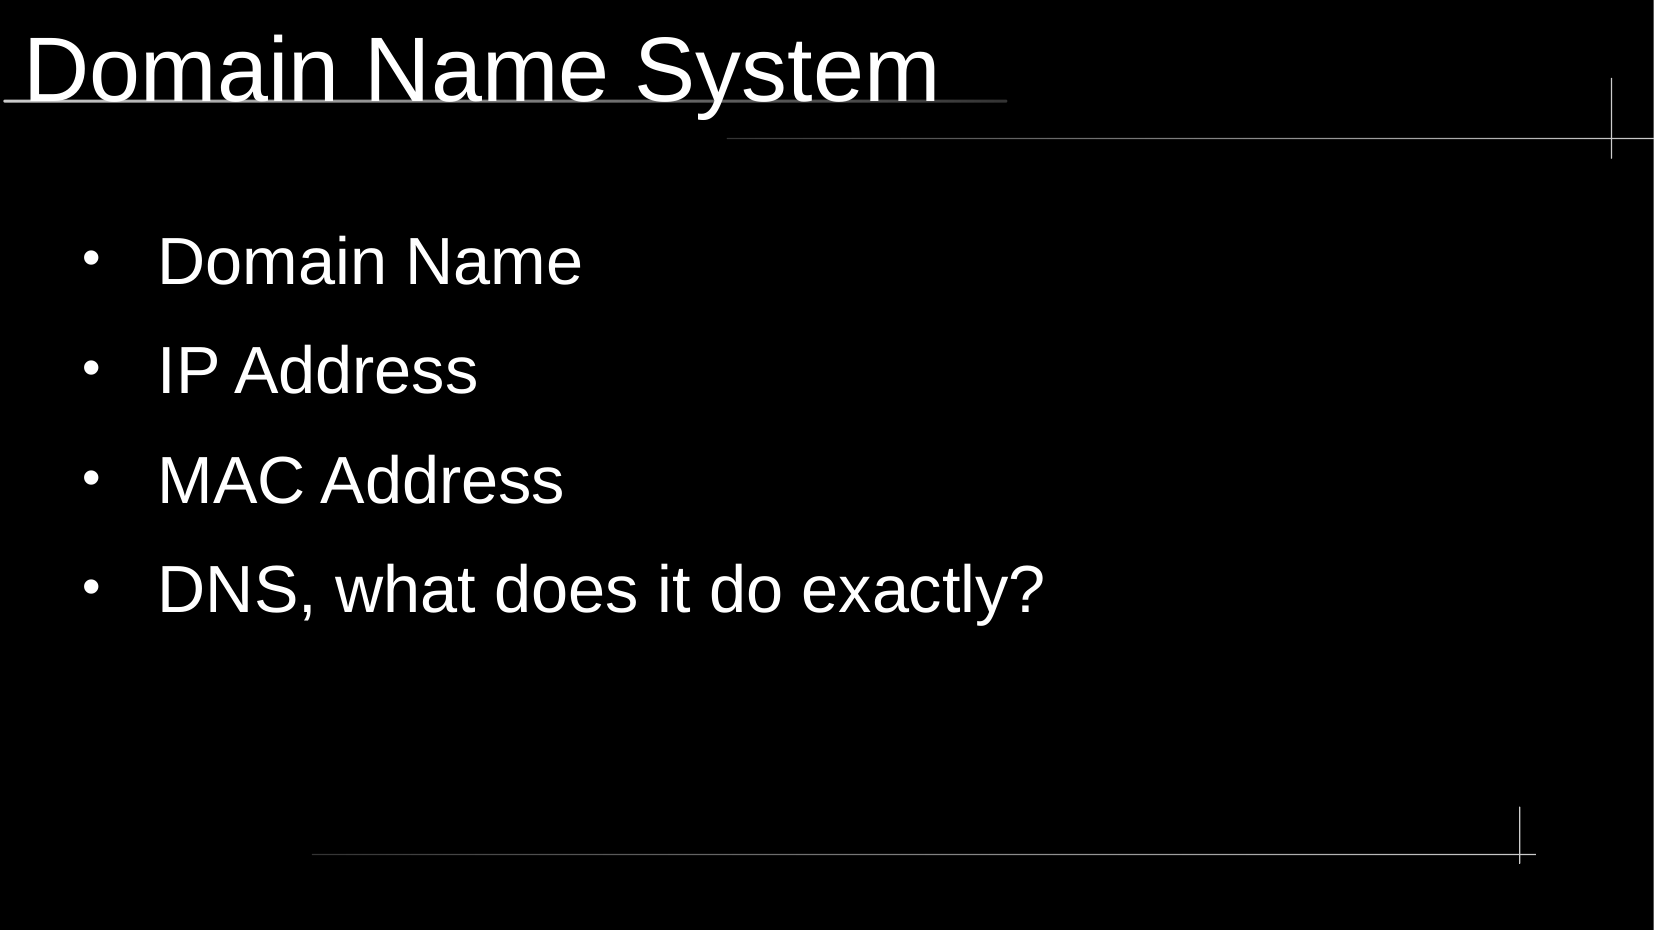

# Domain Name System
Domain Name
IP Address
MAC Address
DNS, what does it do exactly?